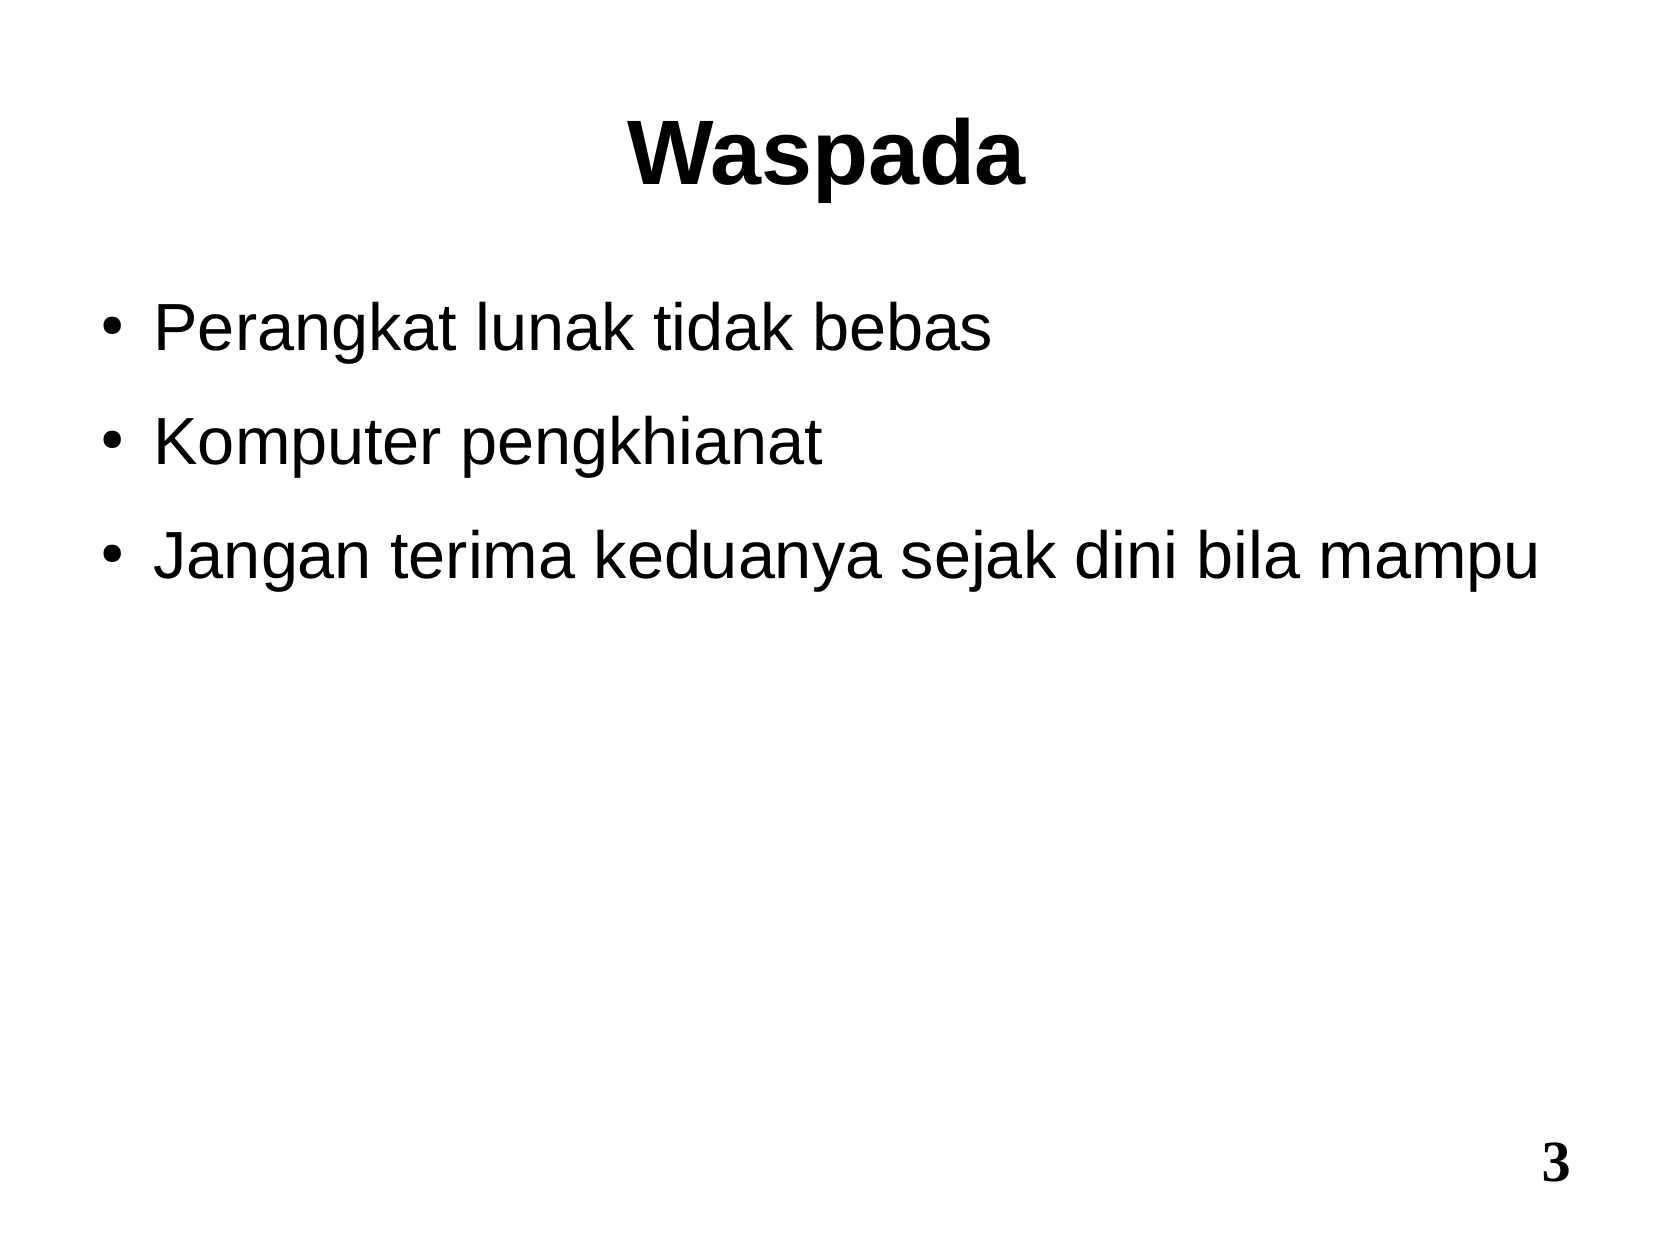

# Waspada
Perangkat lunak tidak bebas
Komputer pengkhianat
Jangan terima keduanya sejak dini bila mampu
3